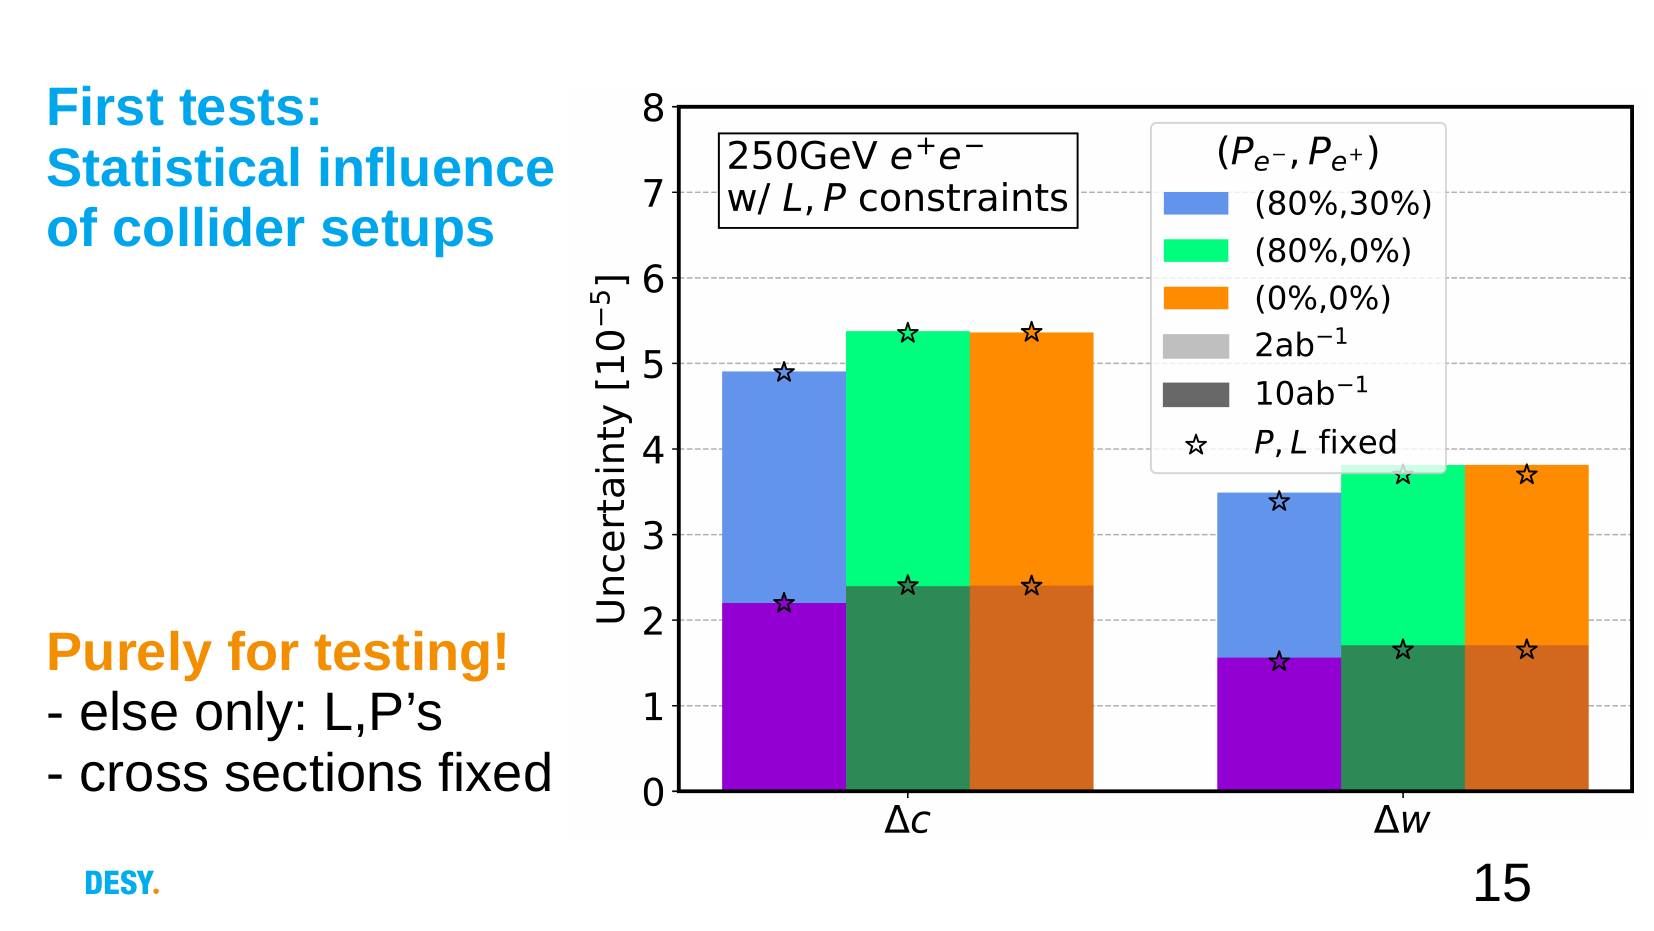

First tests:
Statistical influence
of collider setups
Purely for testing!
- else only: L,P’s
- cross sections fixed